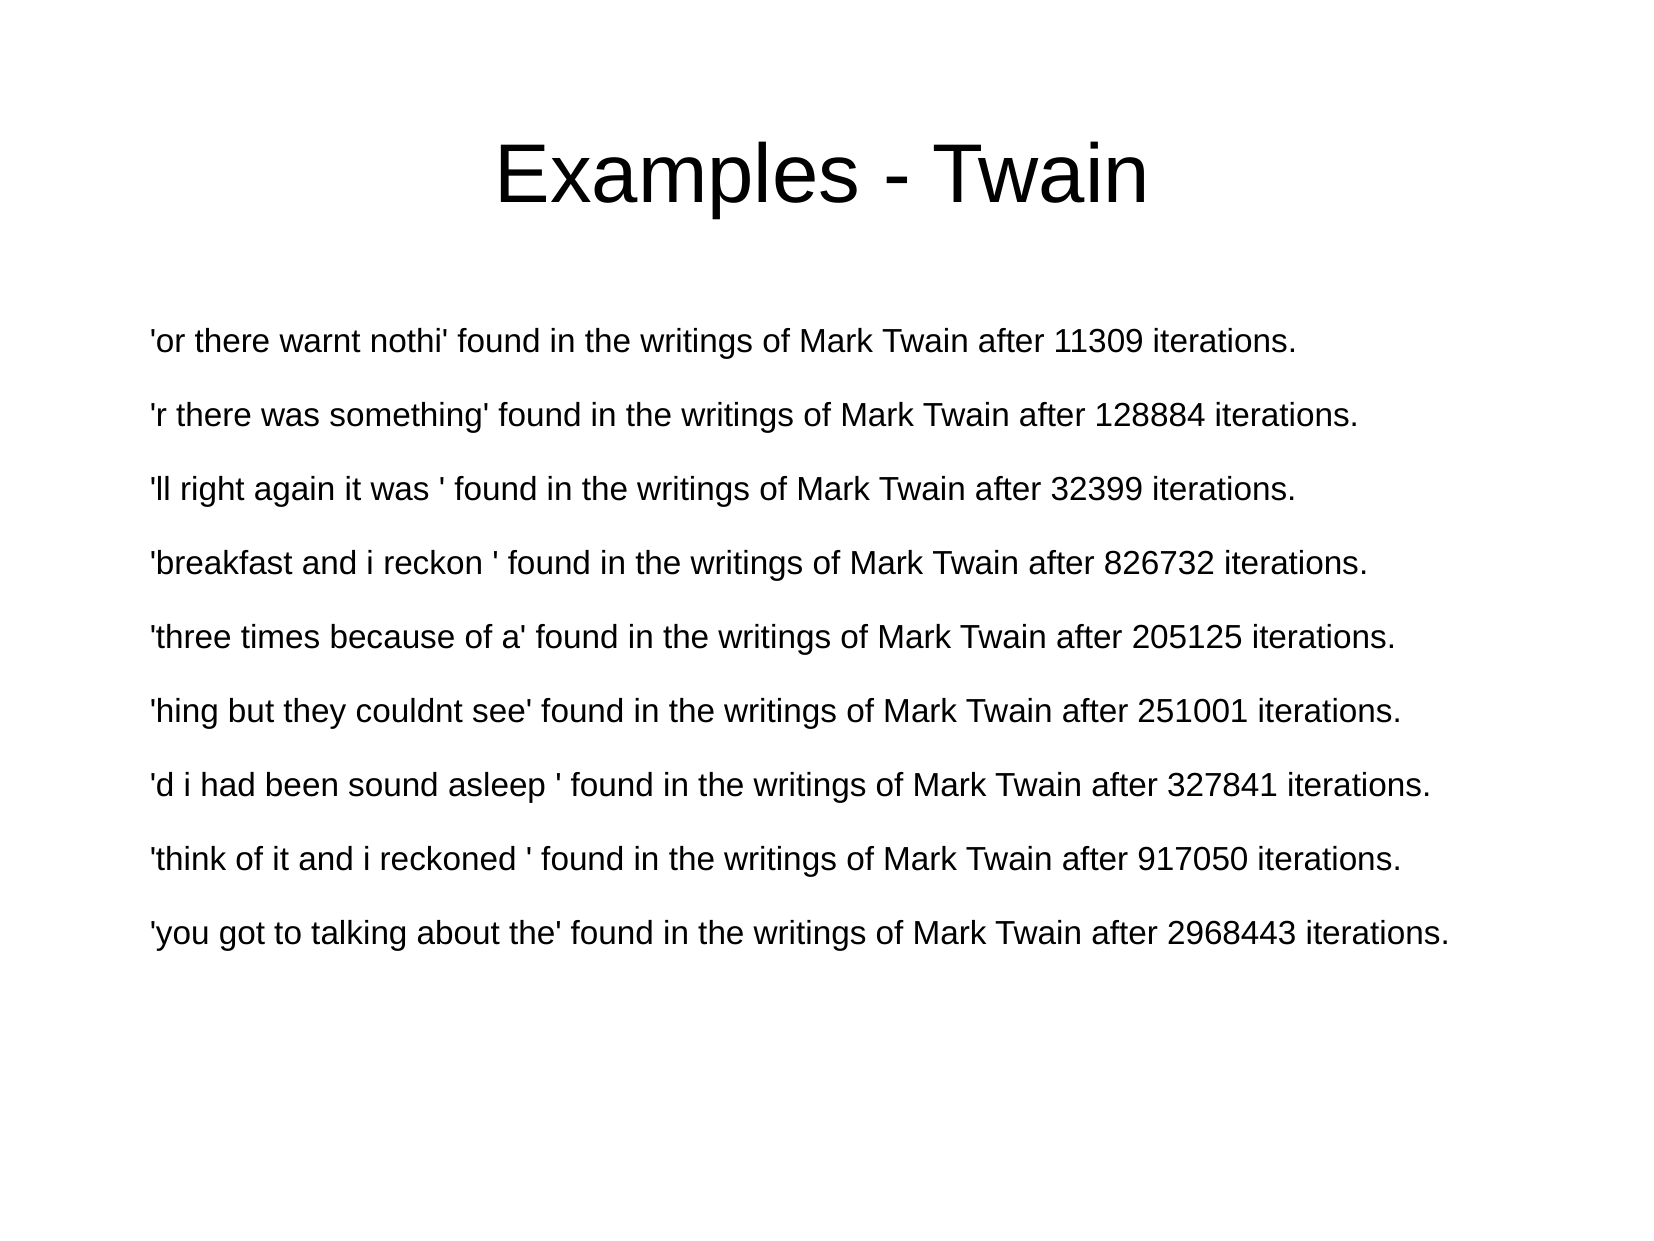

Examples - Twain
'or there warnt nothi' found in the writings of Mark Twain after 11309 iterations.
'r there was something' found in the writings of Mark Twain after 128884 iterations.
'll right again it was ' found in the writings of Mark Twain after 32399 iterations.
'breakfast and i reckon ' found in the writings of Mark Twain after 826732 iterations.
'three times because of a' found in the writings of Mark Twain after 205125 iterations.
'hing but they couldnt see' found in the writings of Mark Twain after 251001 iterations.
'd i had been sound asleep ' found in the writings of Mark Twain after 327841 iterations.
'think of it and i reckoned ' found in the writings of Mark Twain after 917050 iterations.
'you got to talking about the' found in the writings of Mark Twain after 2968443 iterations.